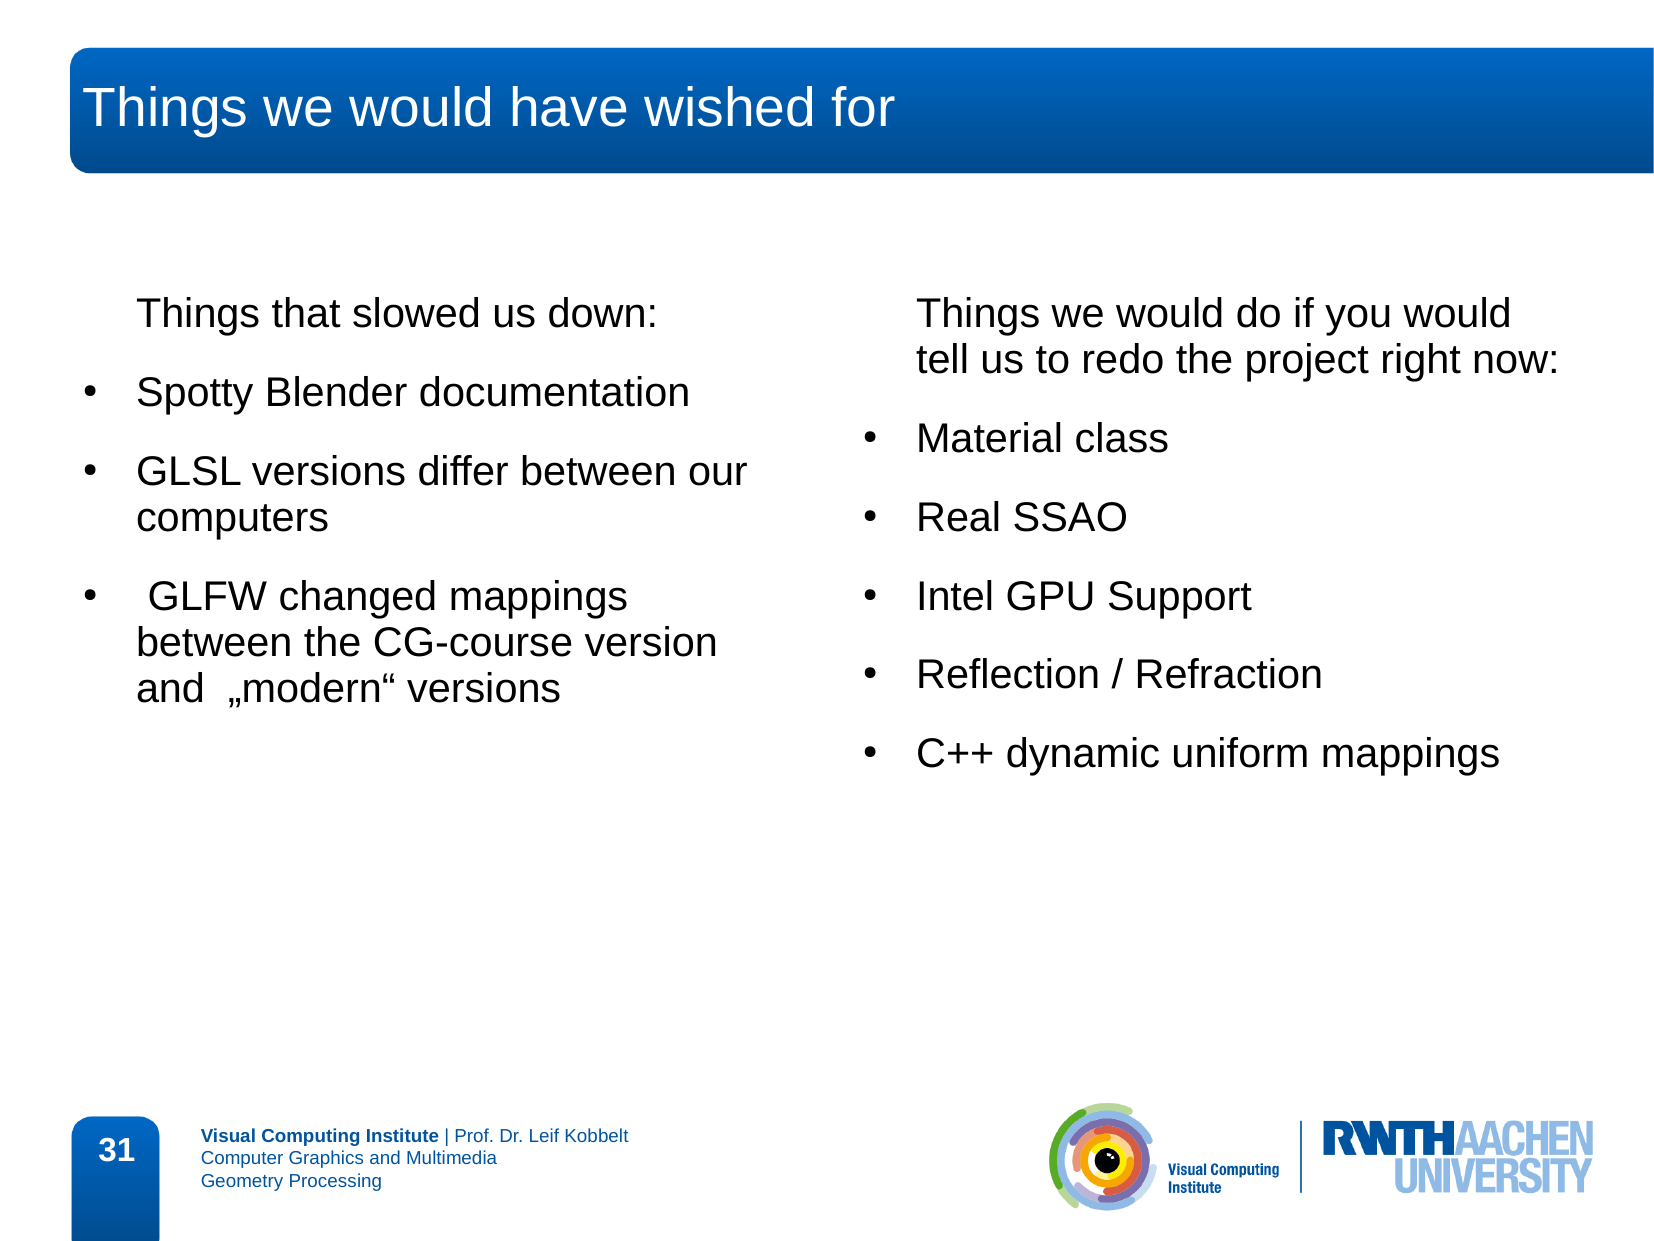

# Things we would have wished for
Things that slowed us down:
Spotty Blender documentation
GLSL versions differ between our computers
 GLFW changed mappings between the CG-course version and „modern“ versions
Things we would do if you would tell us to redo the project right now:
Material class
Real SSAO
Intel GPU Support
Reflection / Refraction
C++ dynamic uniform mappings